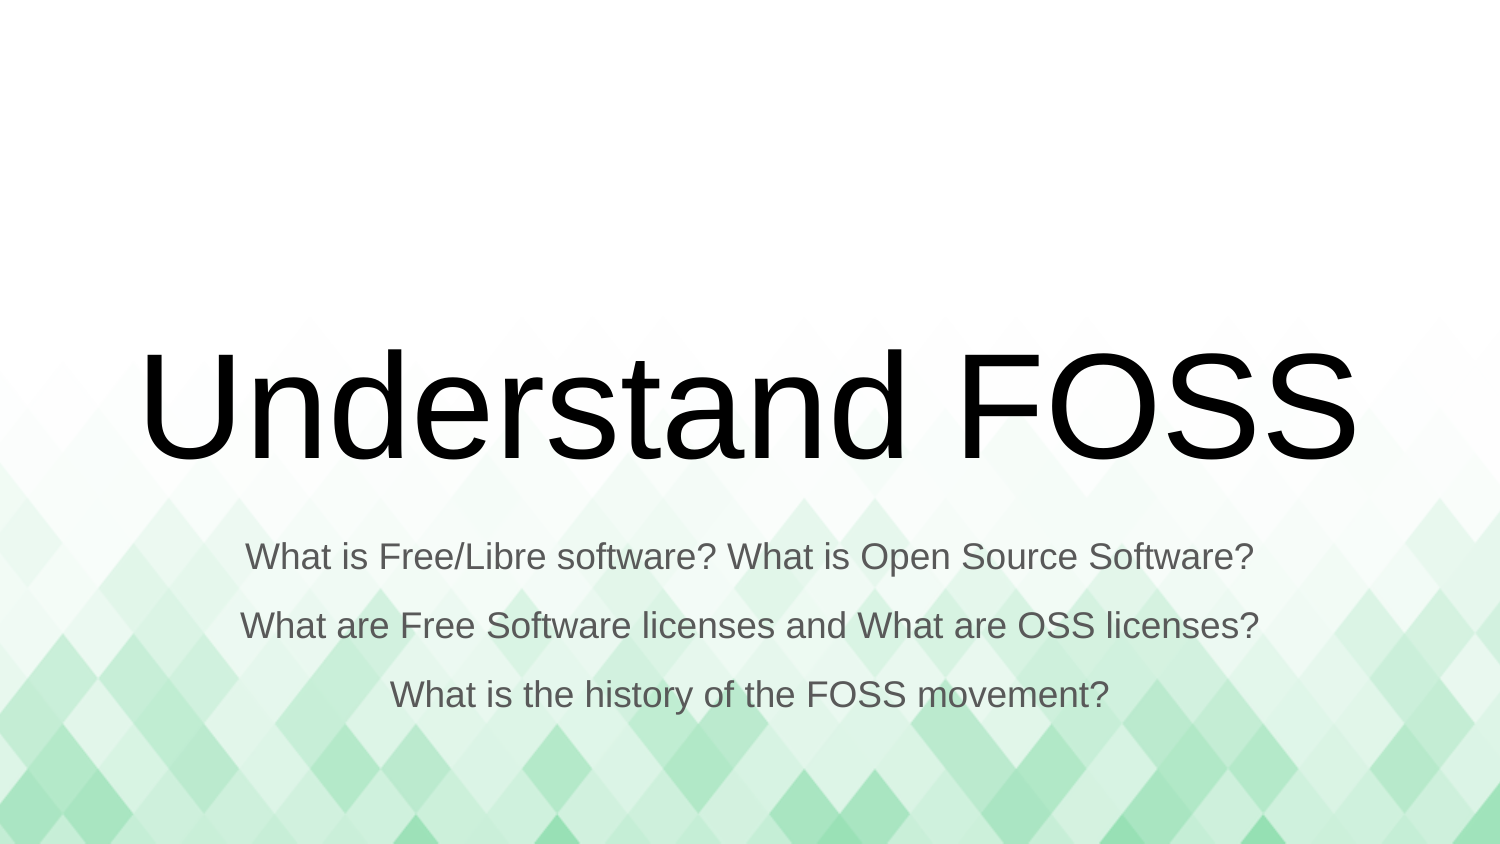

# Understand FOSS
What is Free/Libre software? What is Open Source Software?
What are Free Software licenses and What are OSS licenses?
What is the history of the FOSS movement?